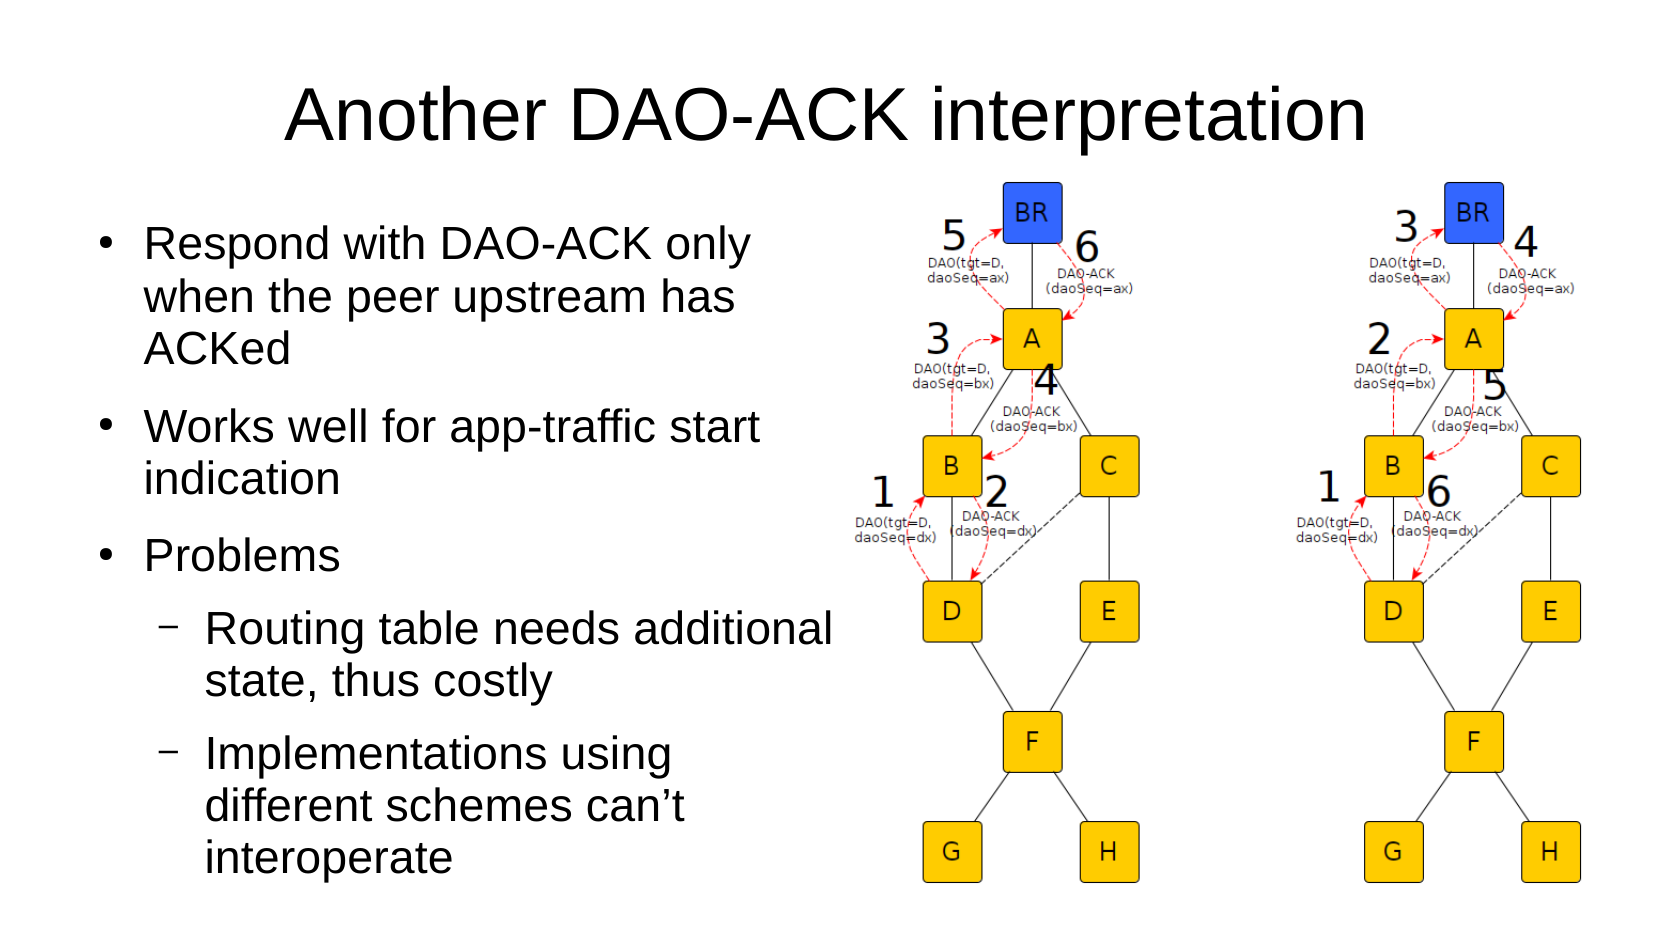

# Another DAO-ACK interpretation
Respond with DAO-ACK only when the peer upstream has ACKed
Works well for app-traffic start indication
Problems
Routing table needs additional state, thus costly
Implementations using different schemes can’t interoperate